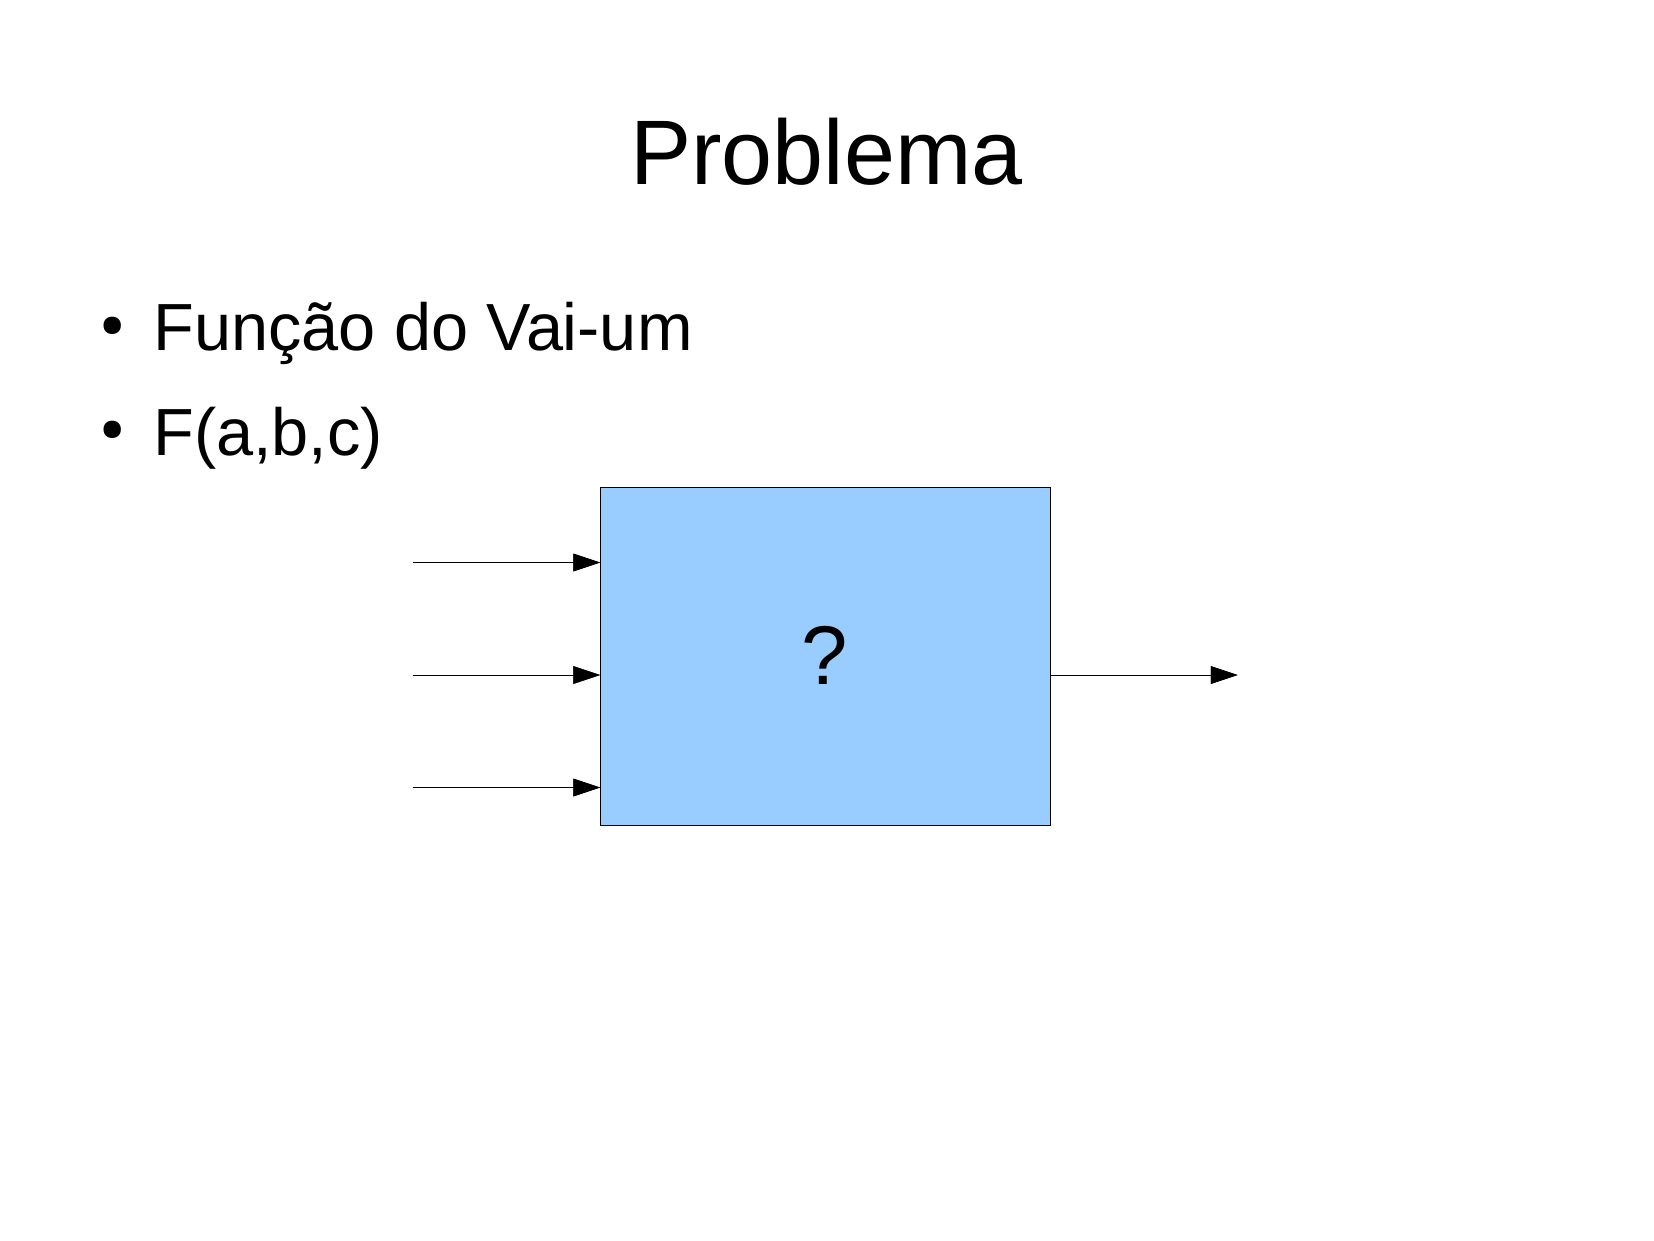

# Problema
Função do Vai-um
F(a,b,c)
?